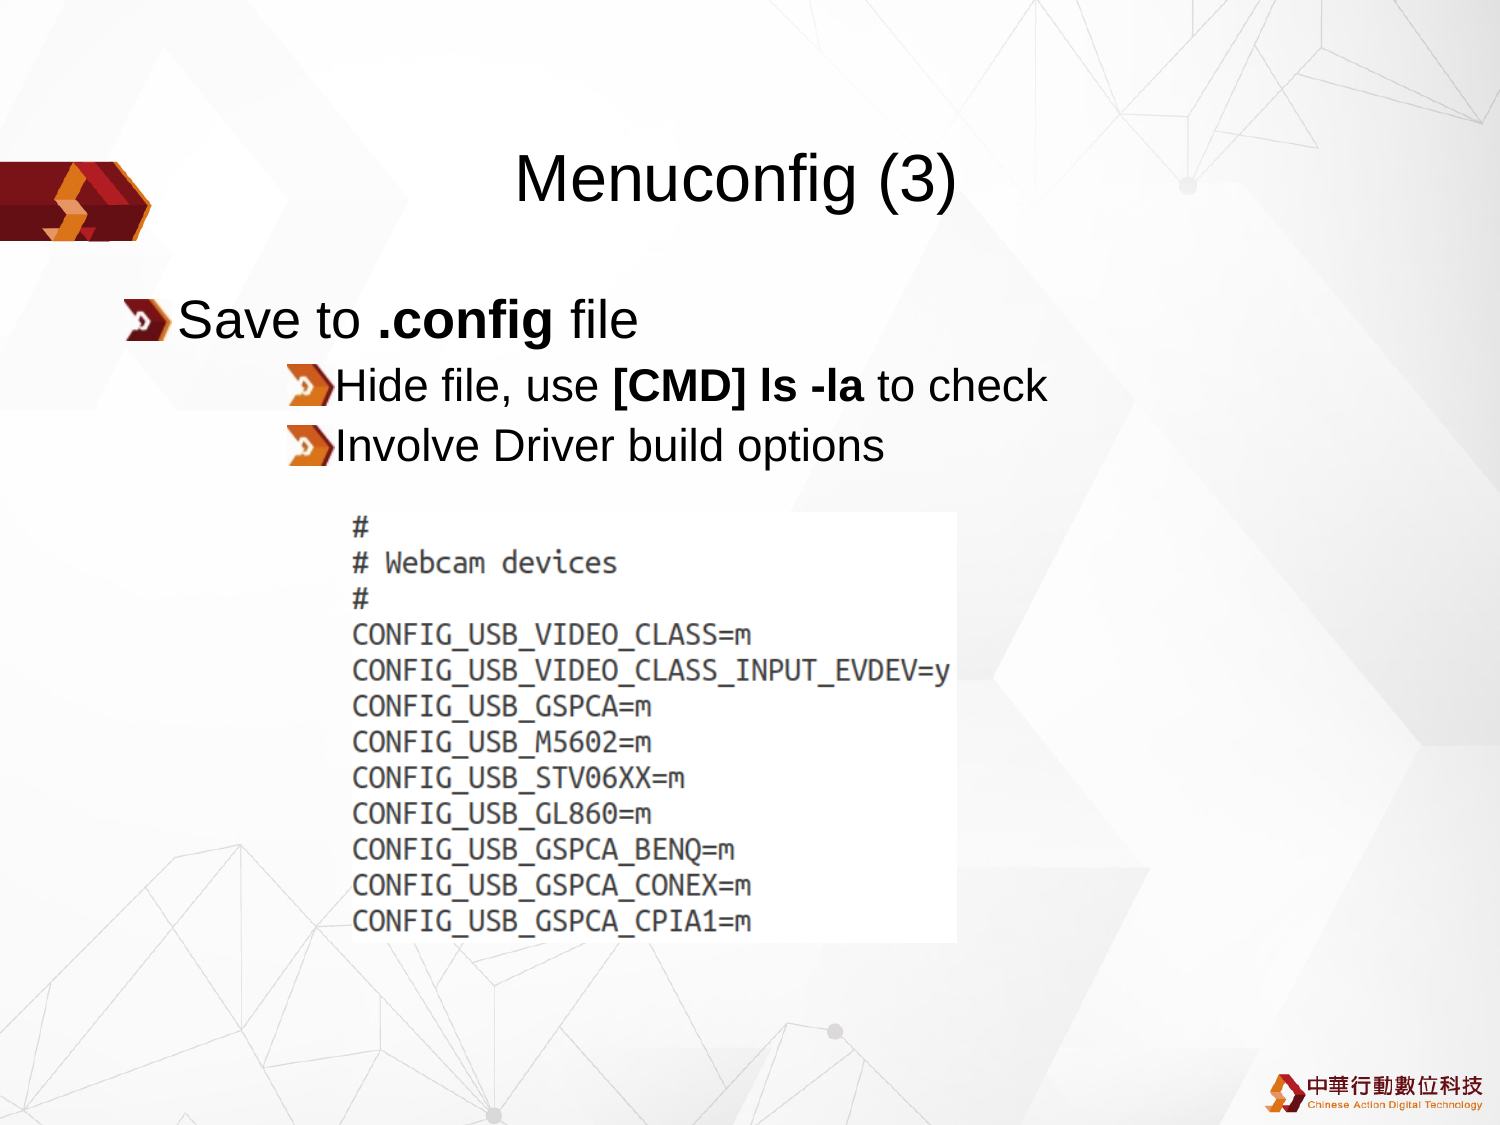

# Menuconfig (3)
Save to .config file
Hide file, use [CMD] ls -la to check
Involve Driver build options